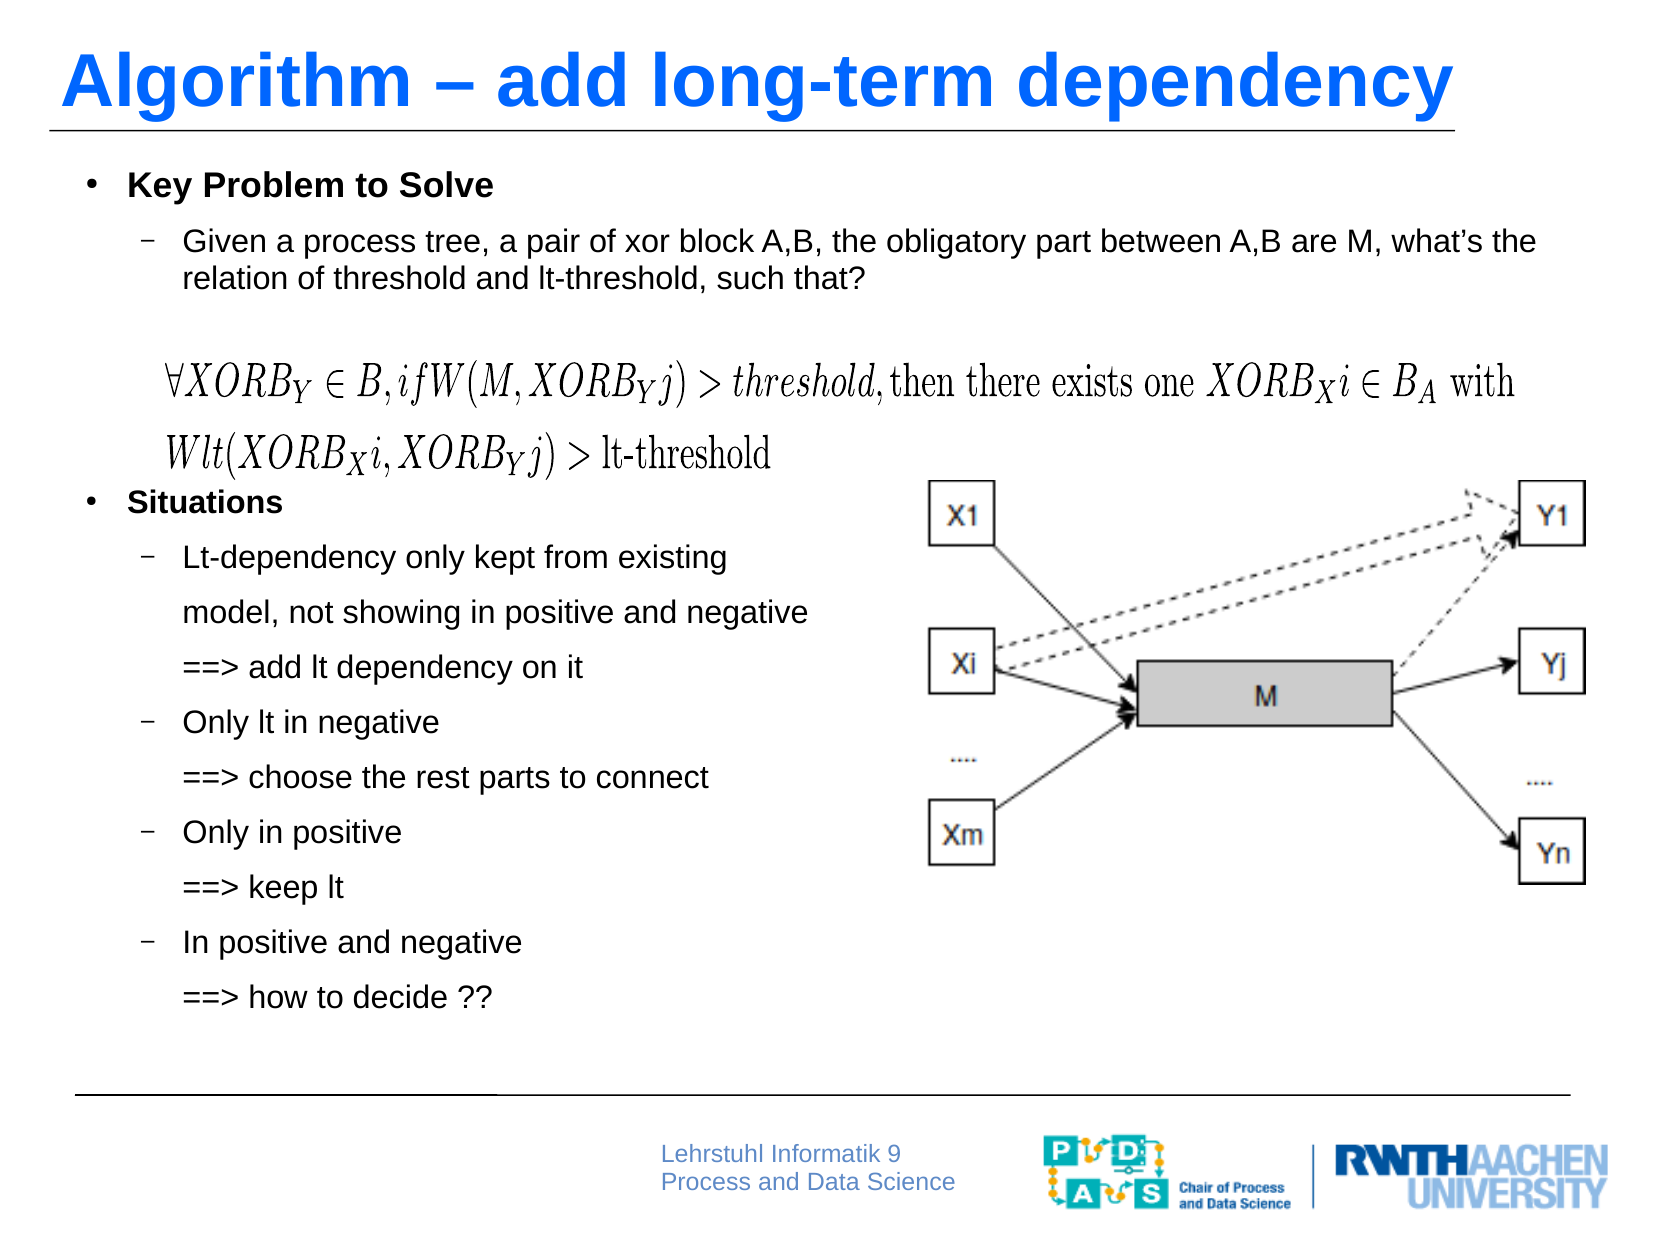

# Algorithm – add long-term dependency
Key Problem to Solve
Given a process tree, a pair of xor block A,B, the obligatory part between A,B are M, what’s the relation of threshold and lt-threshold, such that?
Situations
Lt-dependency only kept from existing
model, not showing in positive and negative
==> add lt dependency on it
Only lt in negative
==> choose the rest parts to connect
Only in positive
==> keep lt
In positive and negative
==> how to decide ??